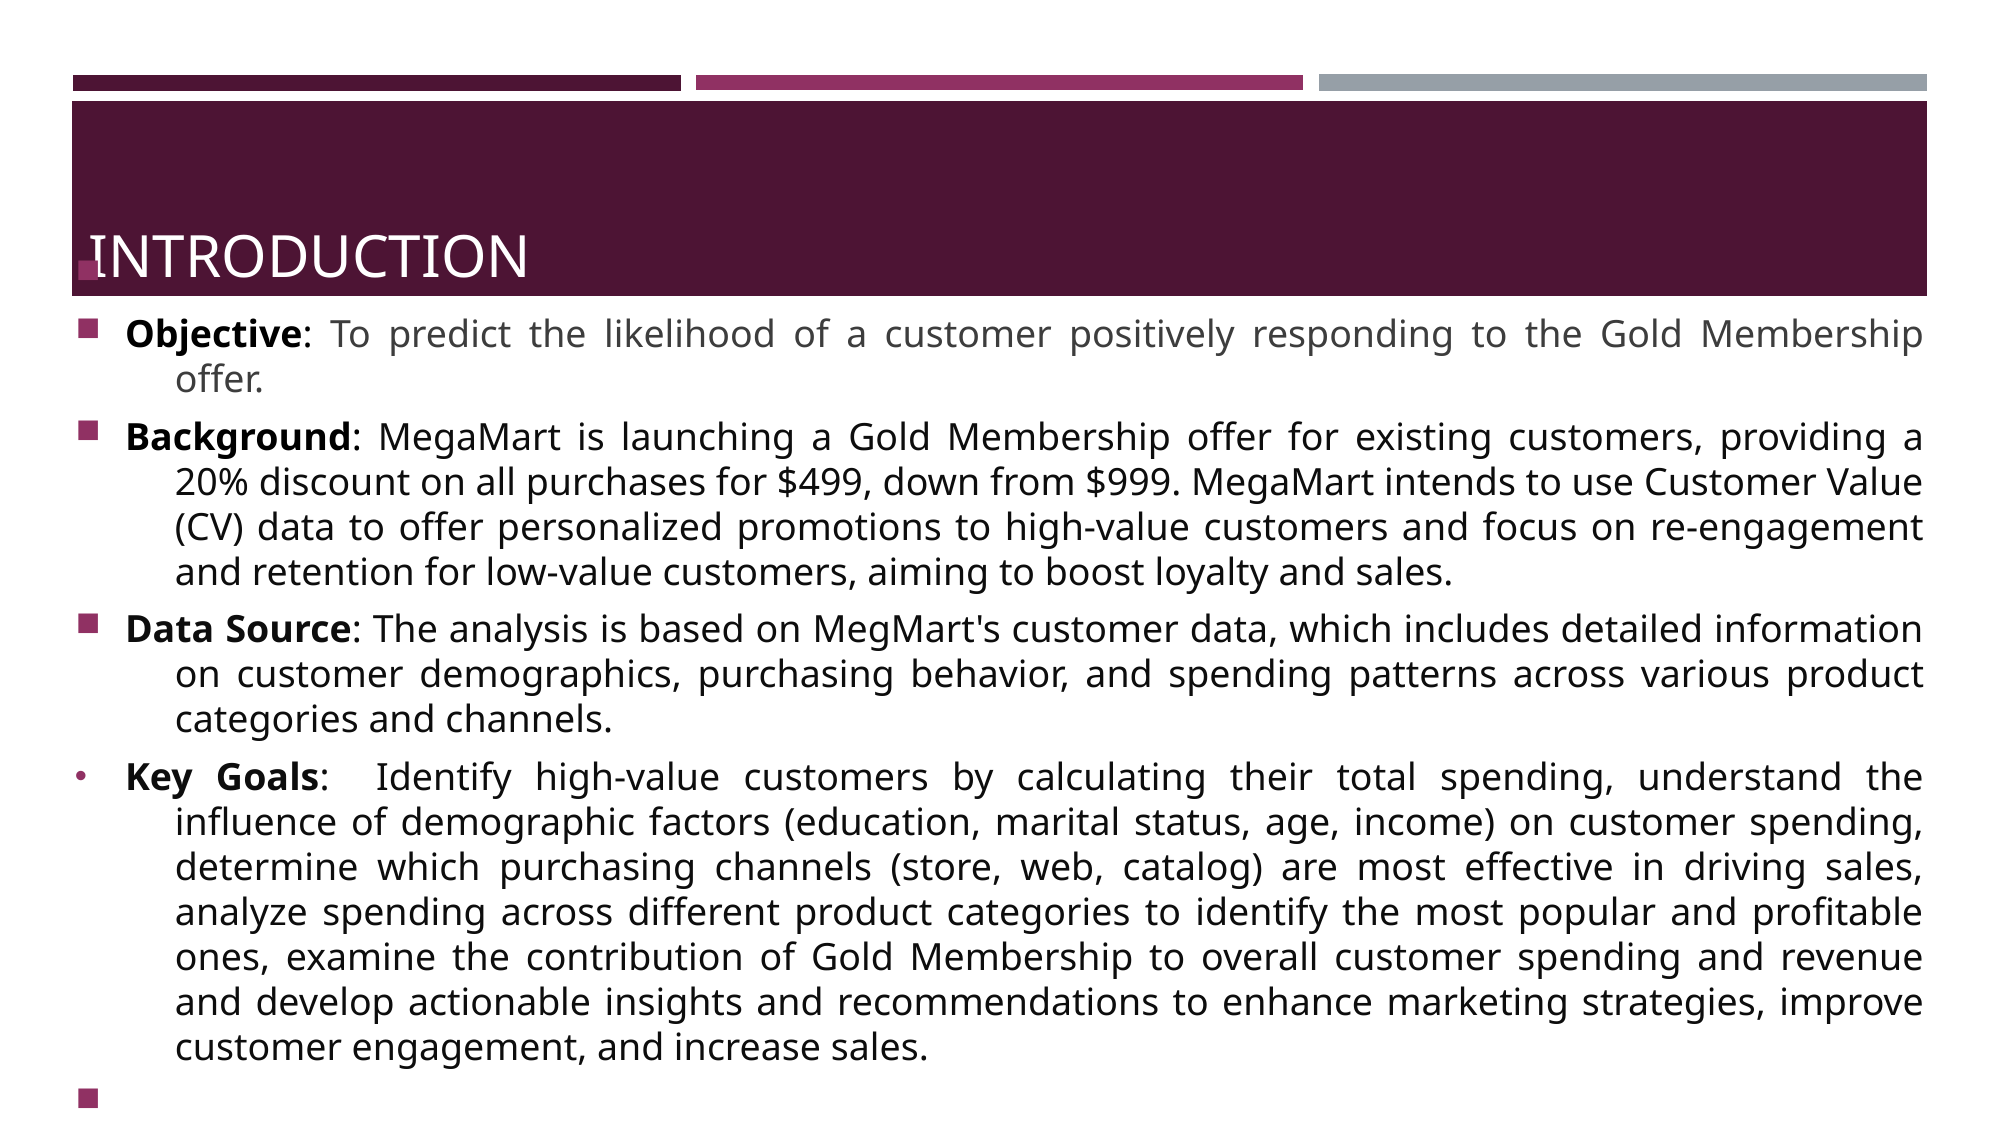

# introduction
Objective: To predict the likelihood of a customer positively responding to the Gold Membership offer.
Background: MegaMart is launching a Gold Membership offer for existing customers, providing a 20% discount on all purchases for $499, down from $999. MegaMart intends to use Customer Value (CV) data to offer personalized promotions to high-value customers and focus on re-engagement and retention for low-value customers, aiming to boost loyalty and sales.
Data Source: The analysis is based on MegMart's customer data, which includes detailed information on customer demographics, purchasing behavior, and spending patterns across various product categories and channels.
Key Goals: Identify high-value customers by calculating their total spending, understand the influence of demographic factors (education, marital status, age, income) on customer spending, determine which purchasing channels (store, web, catalog) are most effective in driving sales, analyze spending across different product categories to identify the most popular and profitable ones, examine the contribution of Gold Membership to overall customer spending and revenue and develop actionable insights and recommendations to enhance marketing strategies, improve customer engagement, and increase sales.